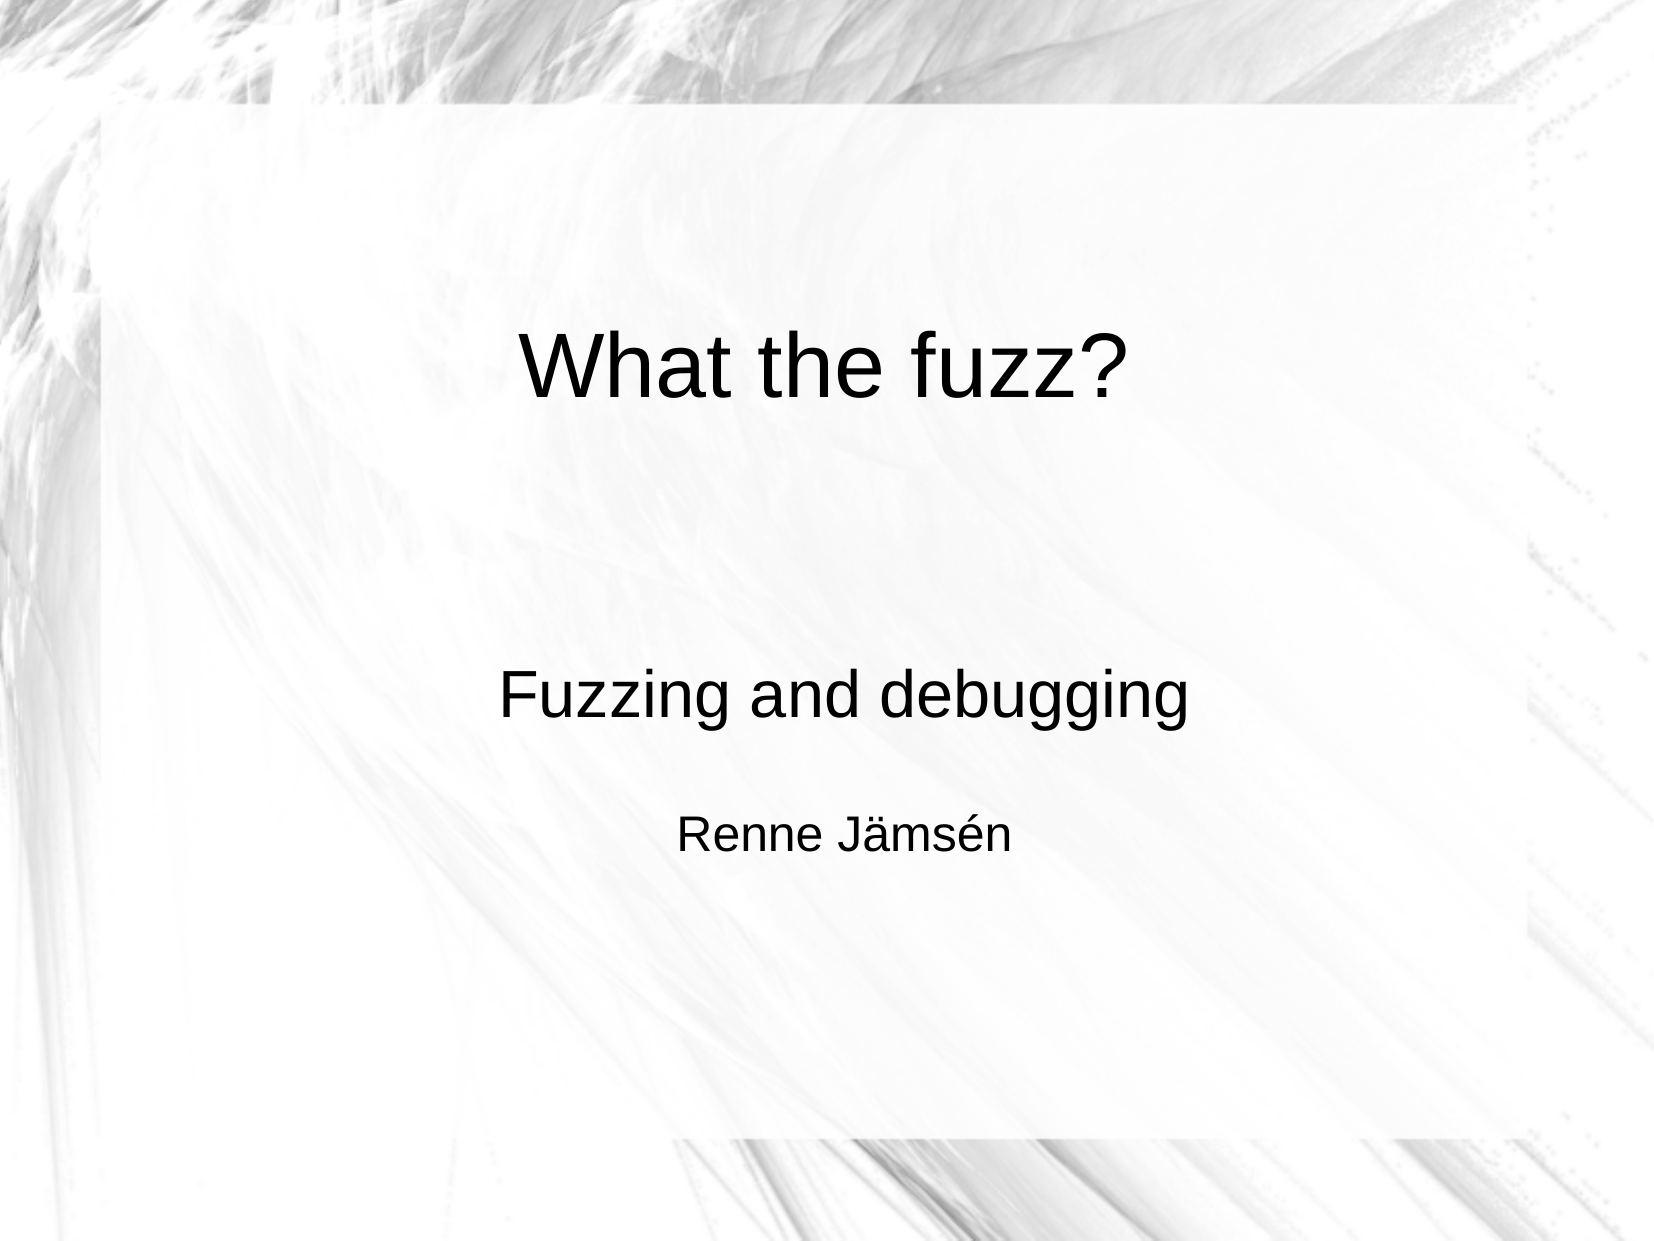

# What the fuzz?
Fuzzing and debugging
Renne Jämsén